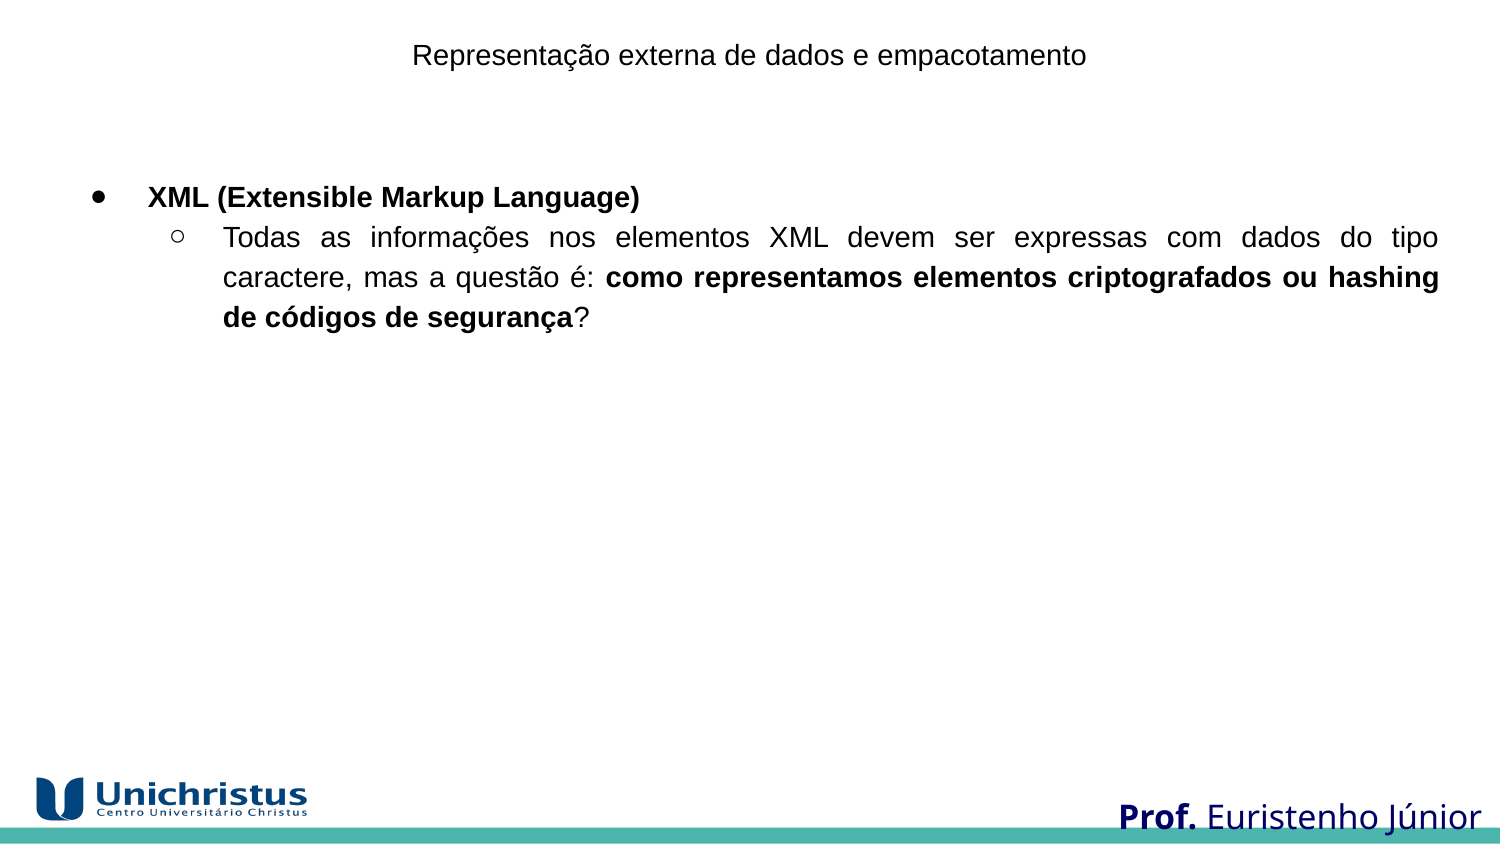

# Representação externa de dados e empacotamento
XML (Extensible Markup Language)
Todas as informações nos elementos XML devem ser expressas com dados do tipo caractere, mas a questão é: como representamos elementos criptografados ou hashing de códigos de segurança?